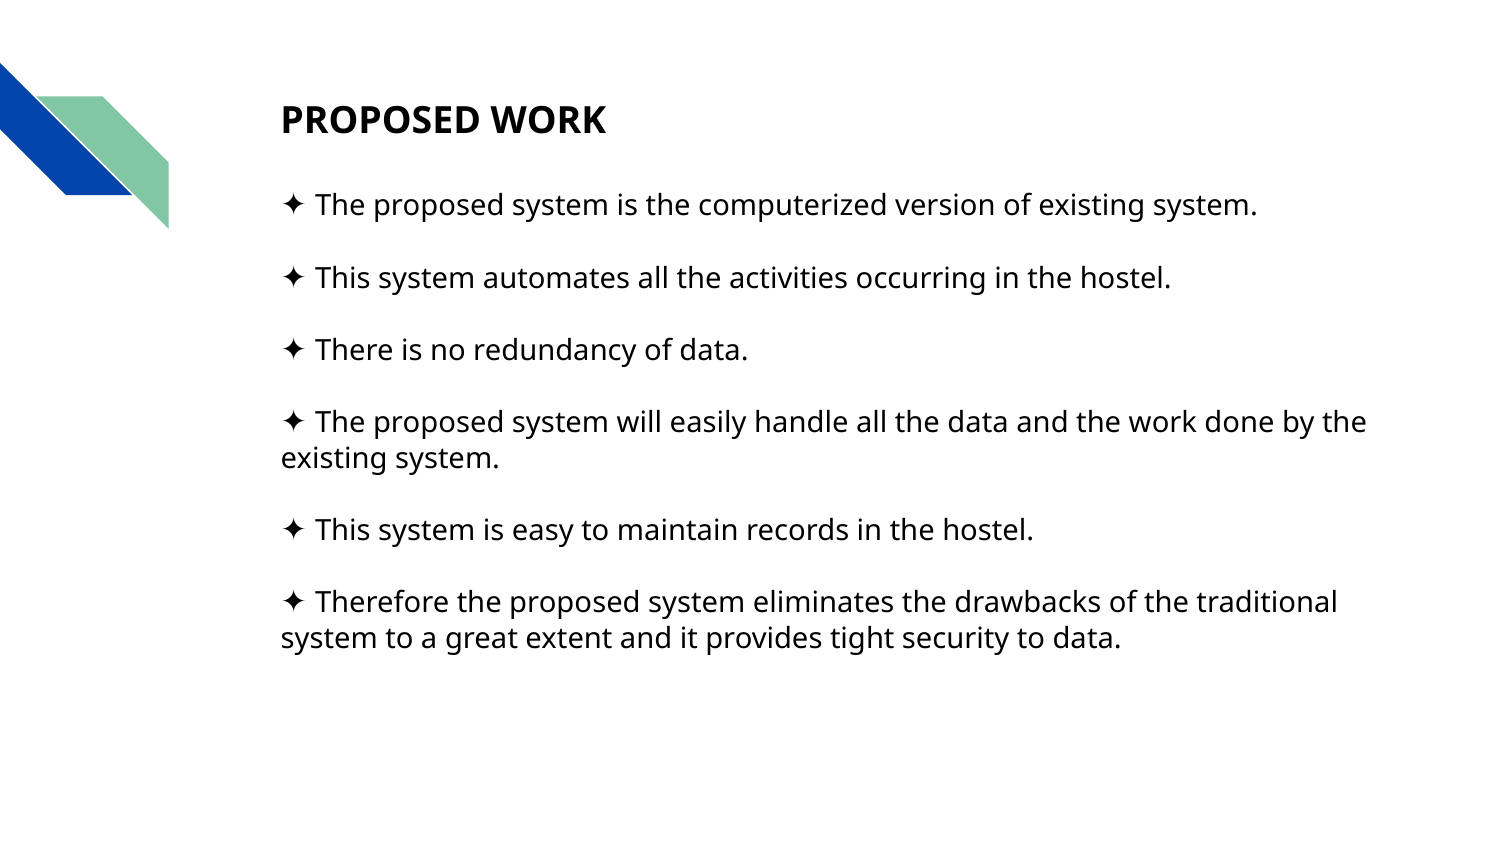

PROPOSED WORK
✦ The proposed system is the computerized version of existing system.
✦ This system automates all the activities occurring in the hostel.
✦ There is no redundancy of data.
✦ The proposed system will easily handle all the data and the work done by the existing system.
✦ This system is easy to maintain records in the hostel.
✦ Therefore the proposed system eliminates the drawbacks of the traditional system to a great extent and it provides tight security to data.